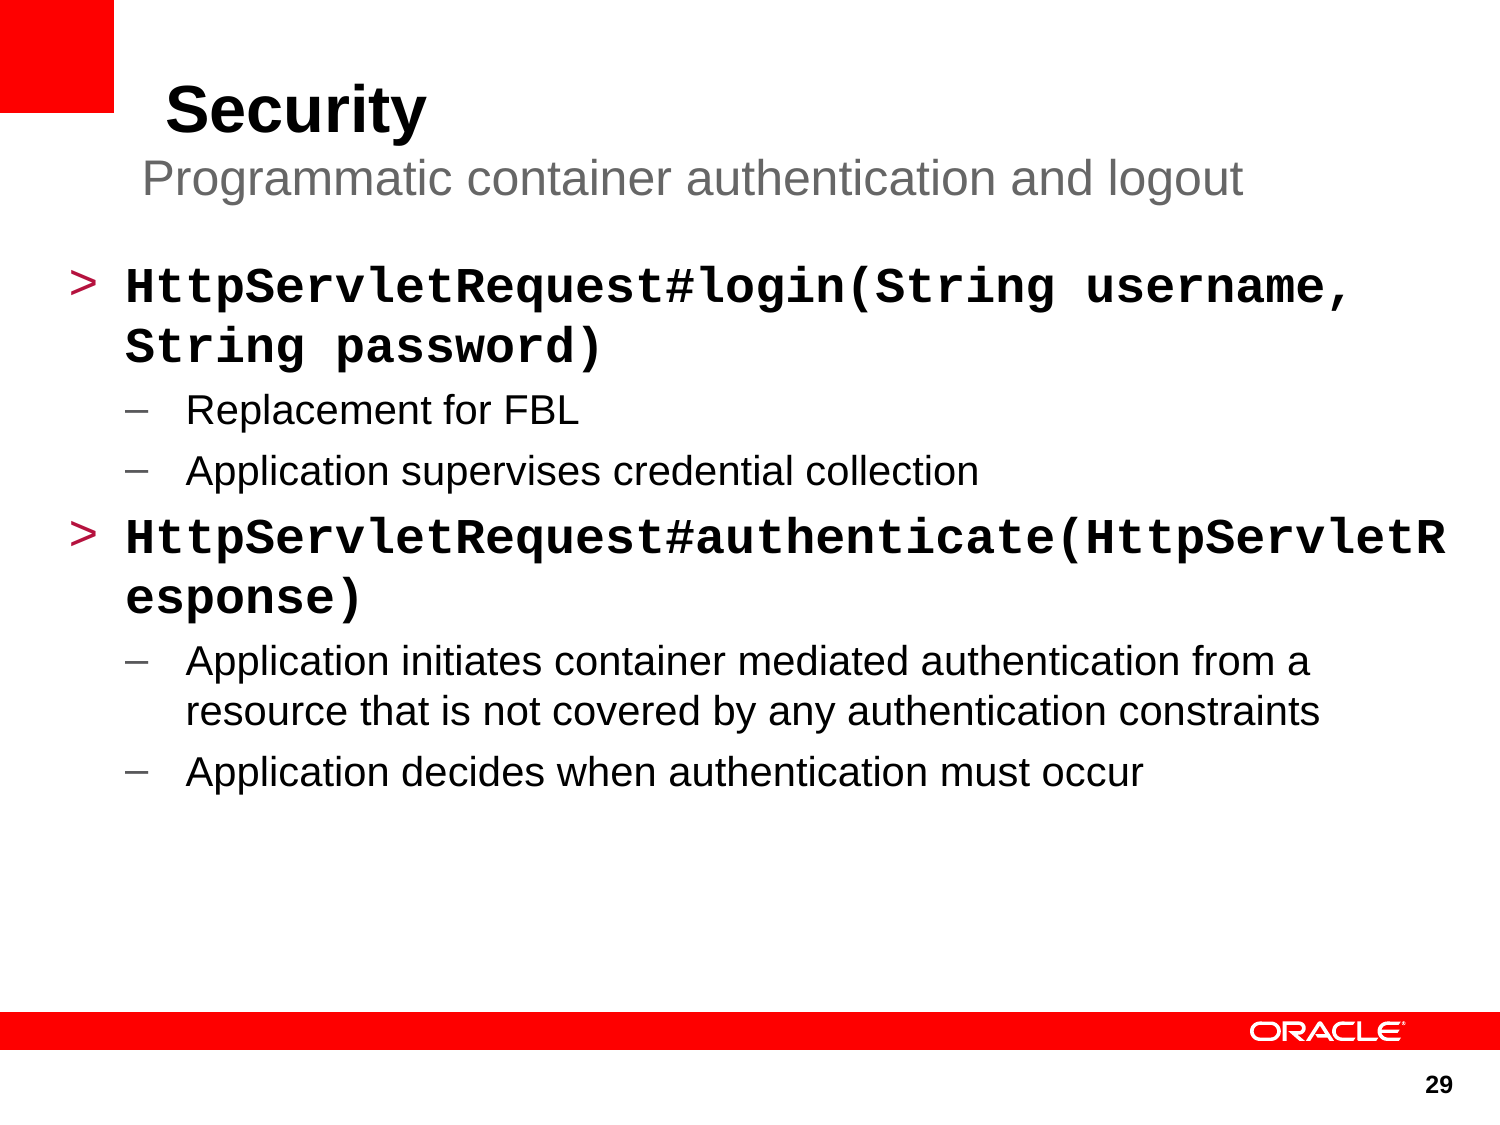

# Security Programmatic container authentication and logout
HttpServletRequest#login(String username, String password)
Replacement for FBL
Application supervises credential collection
HttpServletRequest#authenticate(HttpServletResponse)
Application initiates container mediated authentication from a resource that is not covered by any authentication constraints
Application decides when authentication must occur